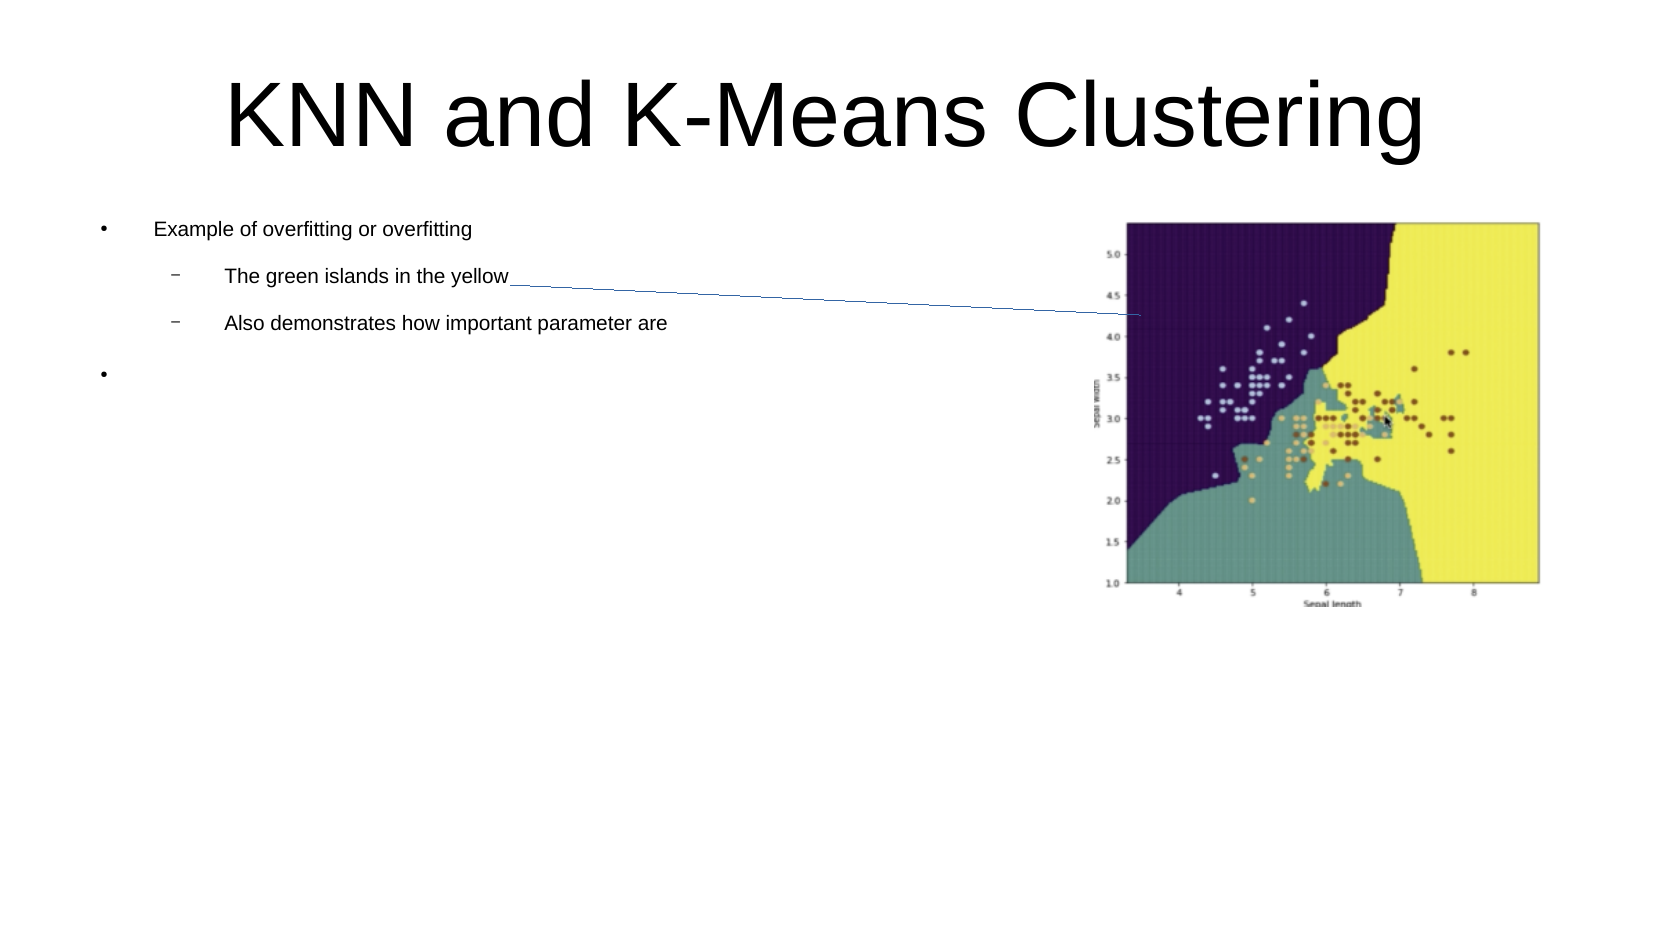

# KNN and K-Means Clustering
Example of overfitting or overfitting
The green islands in the yellow
Also demonstrates how important parameter are